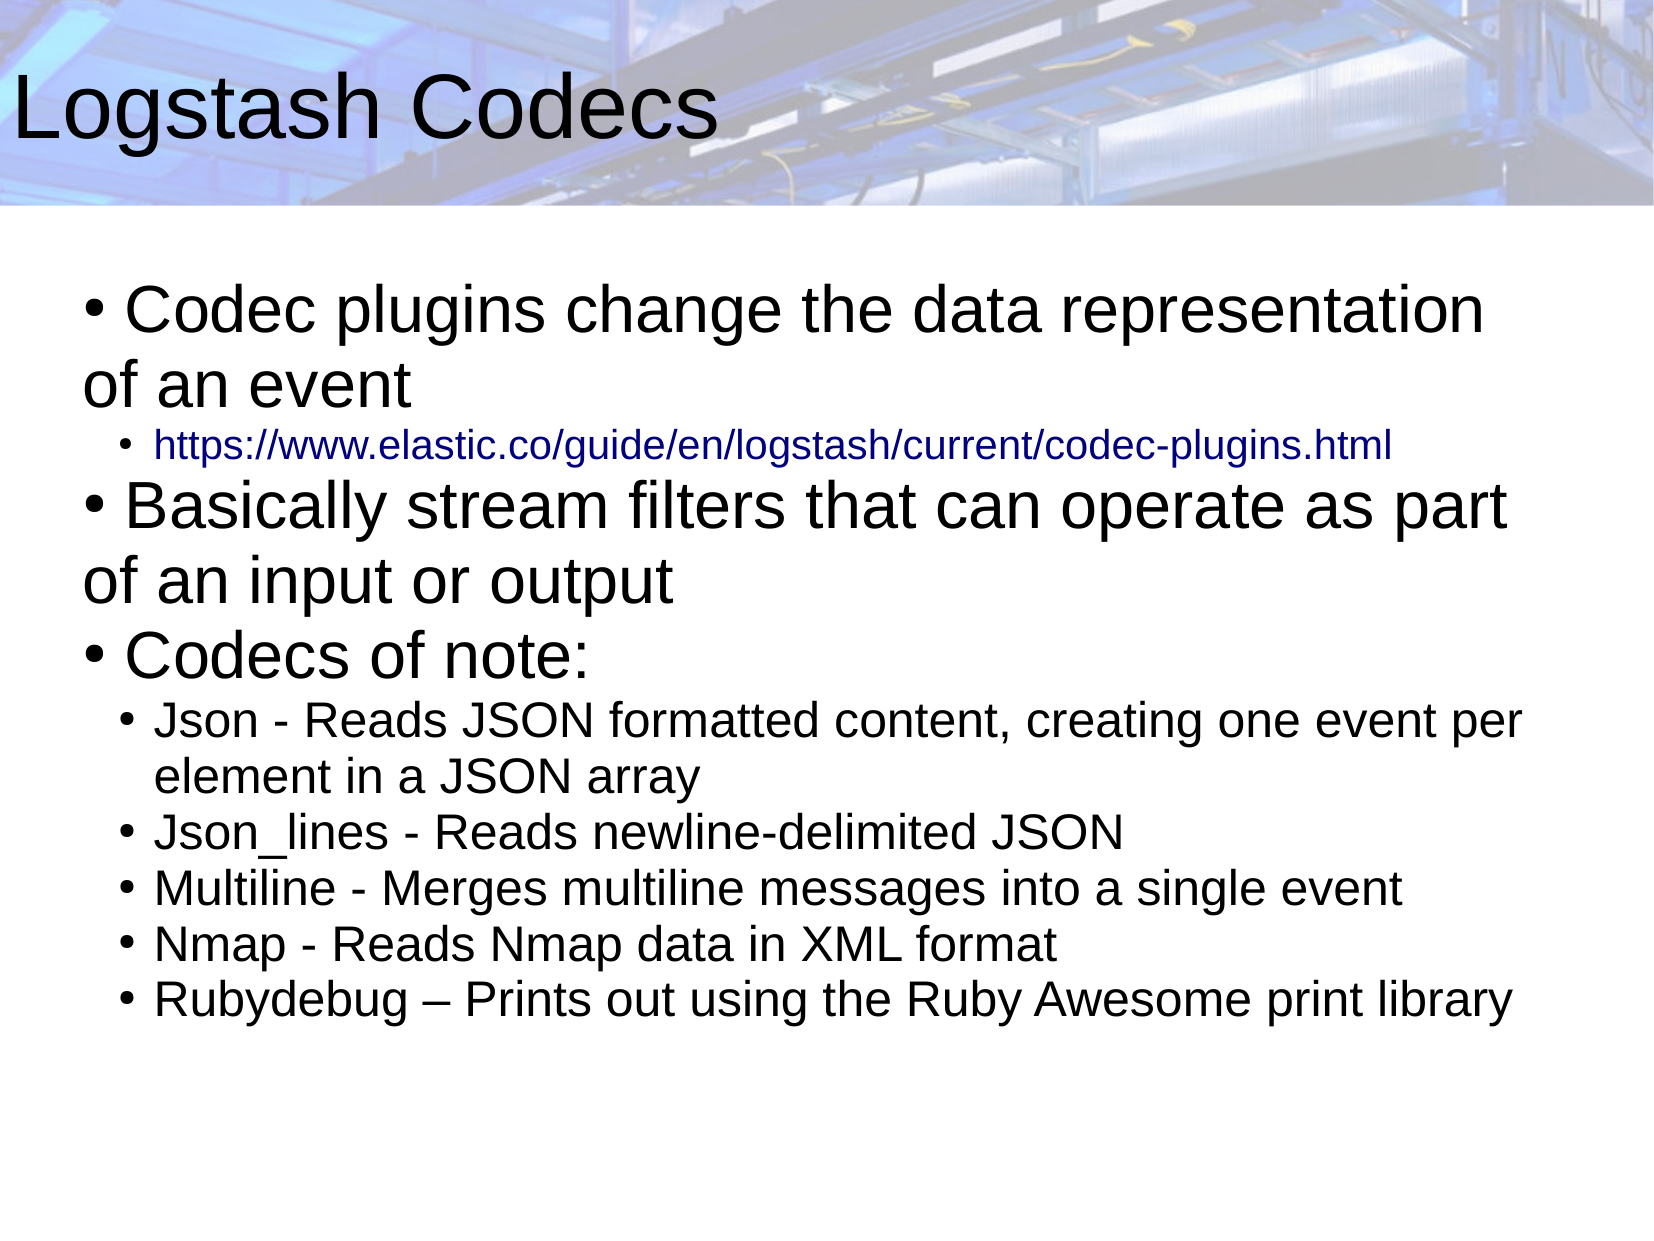

# Logstash Codecs
 Codec plugins change the data representation of an event
https://www.elastic.co/guide/en/logstash/current/codec-plugins.html
 Basically stream filters that can operate as part of an input or output
 Codecs of note:
Json - Reads JSON formatted content, creating one event per element in a JSON array
Json_lines - Reads newline-delimited JSON
Multiline - Merges multiline messages into a single event
Nmap - Reads Nmap data in XML format
Rubydebug – Prints out using the Ruby Awesome print library